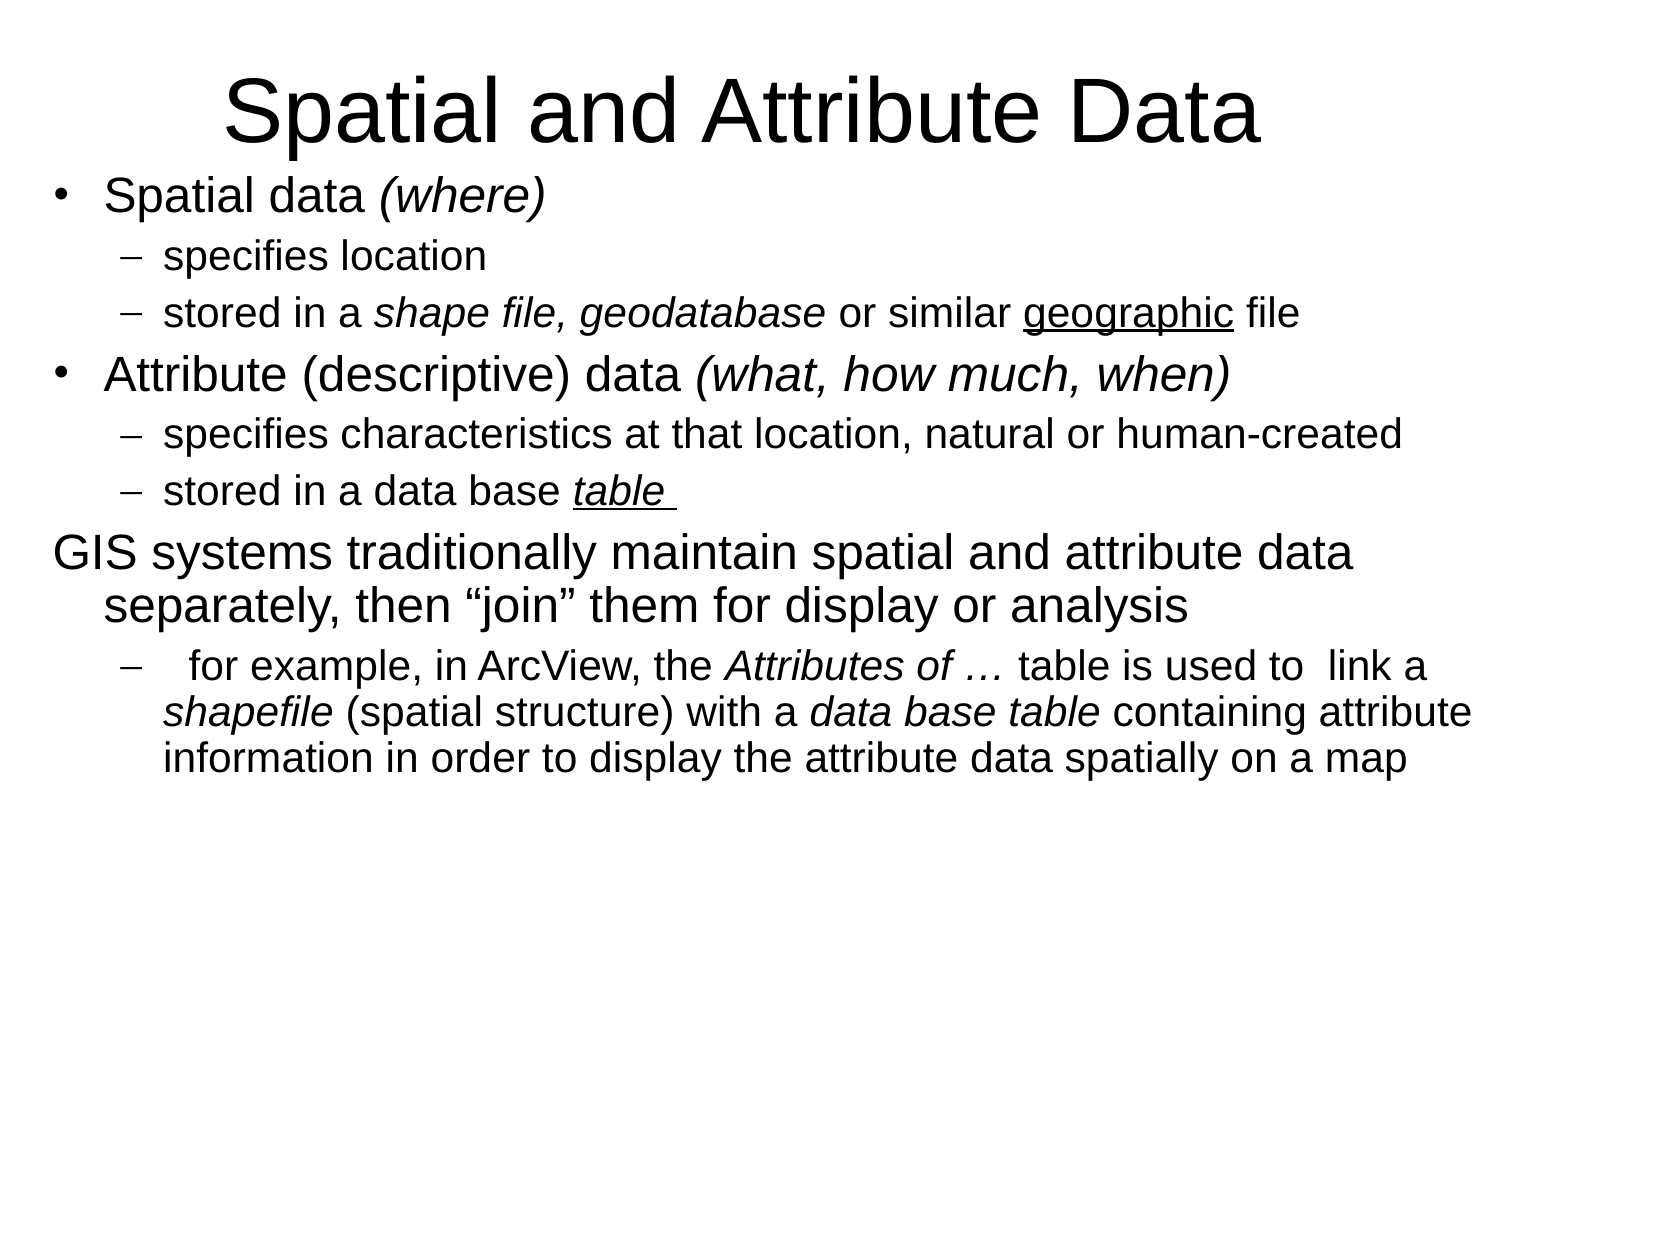

# Spatial and Attribute Data
Spatial data (where)
specifies location
stored in a shape file, geodatabase or similar geographic file
Attribute (descriptive) data (what, how much, when)
specifies characteristics at that location, natural or human-created
stored in a data base table
GIS systems traditionally maintain spatial and attribute data separately, then “join” them for display or analysis
	for example, in ArcView, the Attributes of … table is used to link a shapefile (spatial structure) with a data base table containing attribute information in order to display the attribute data spatially on a map